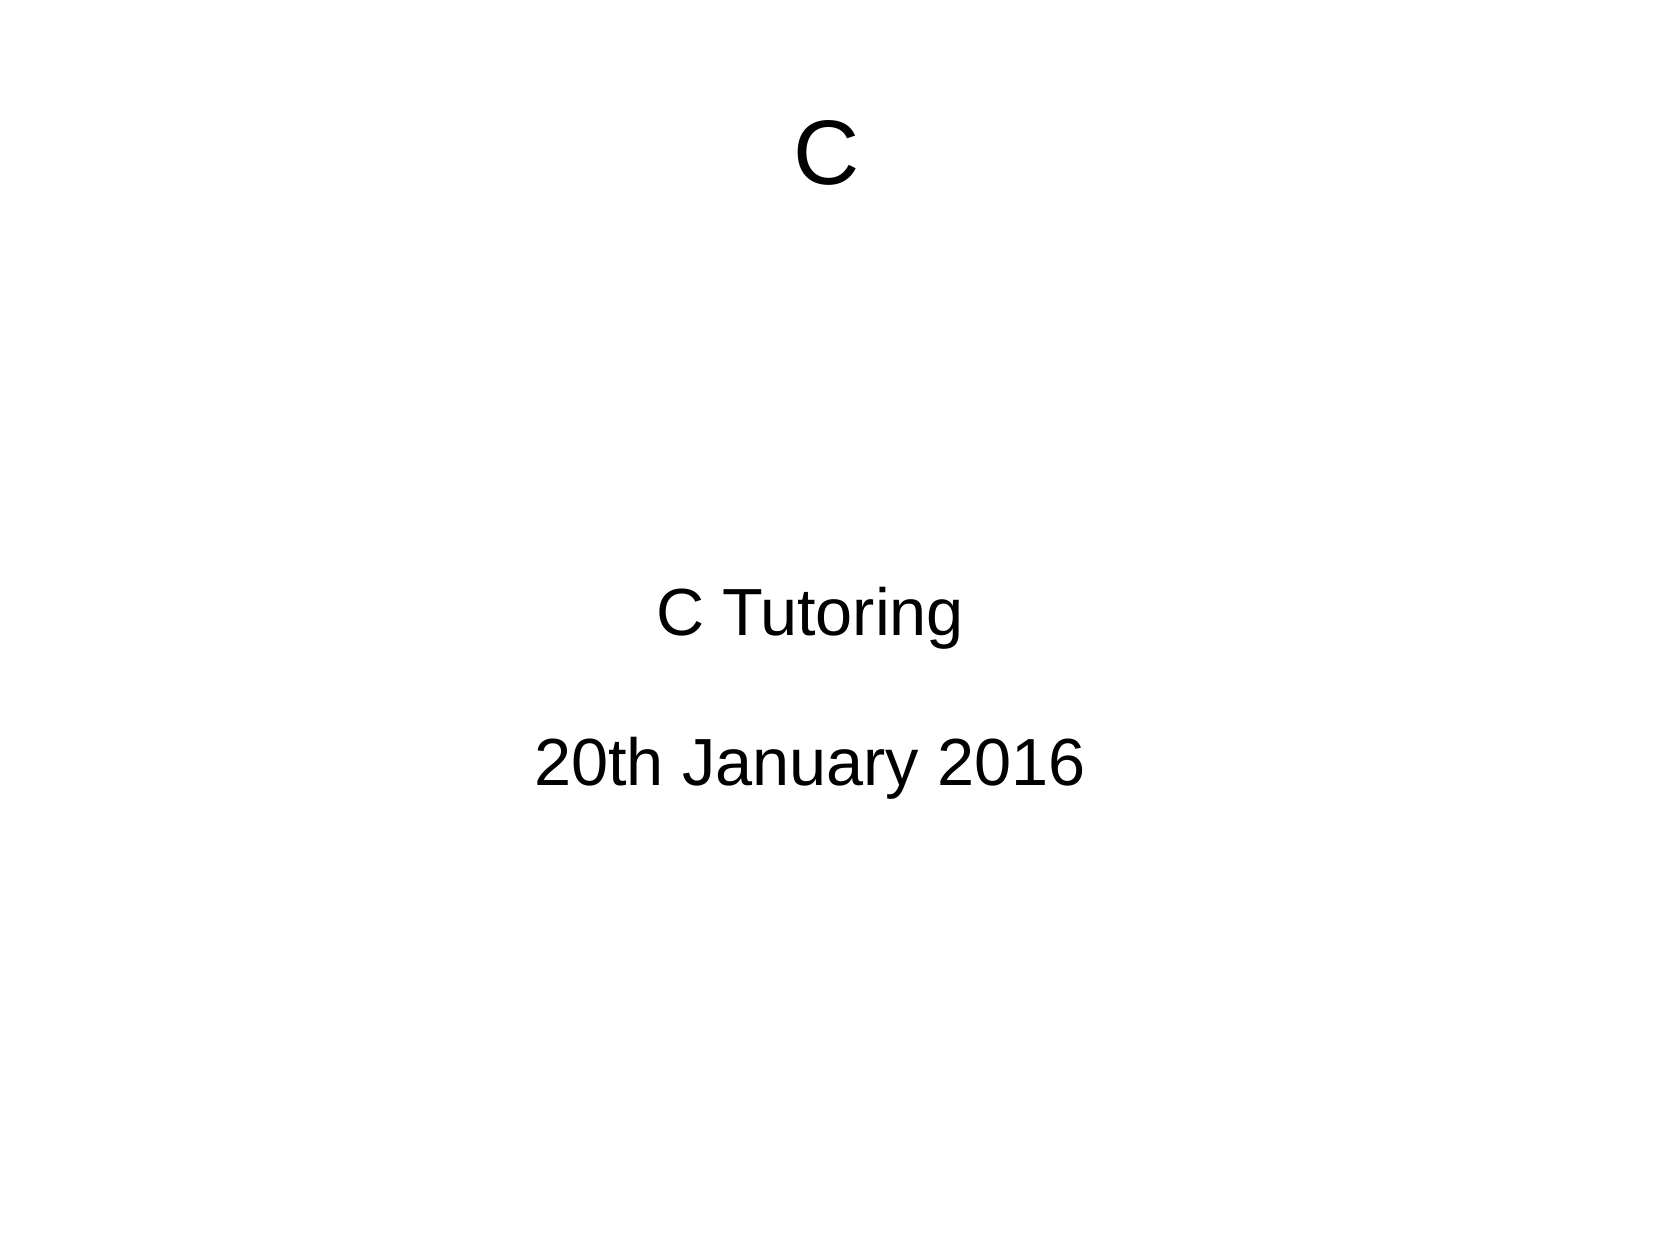

# C
C Tutoring
20th January 2016